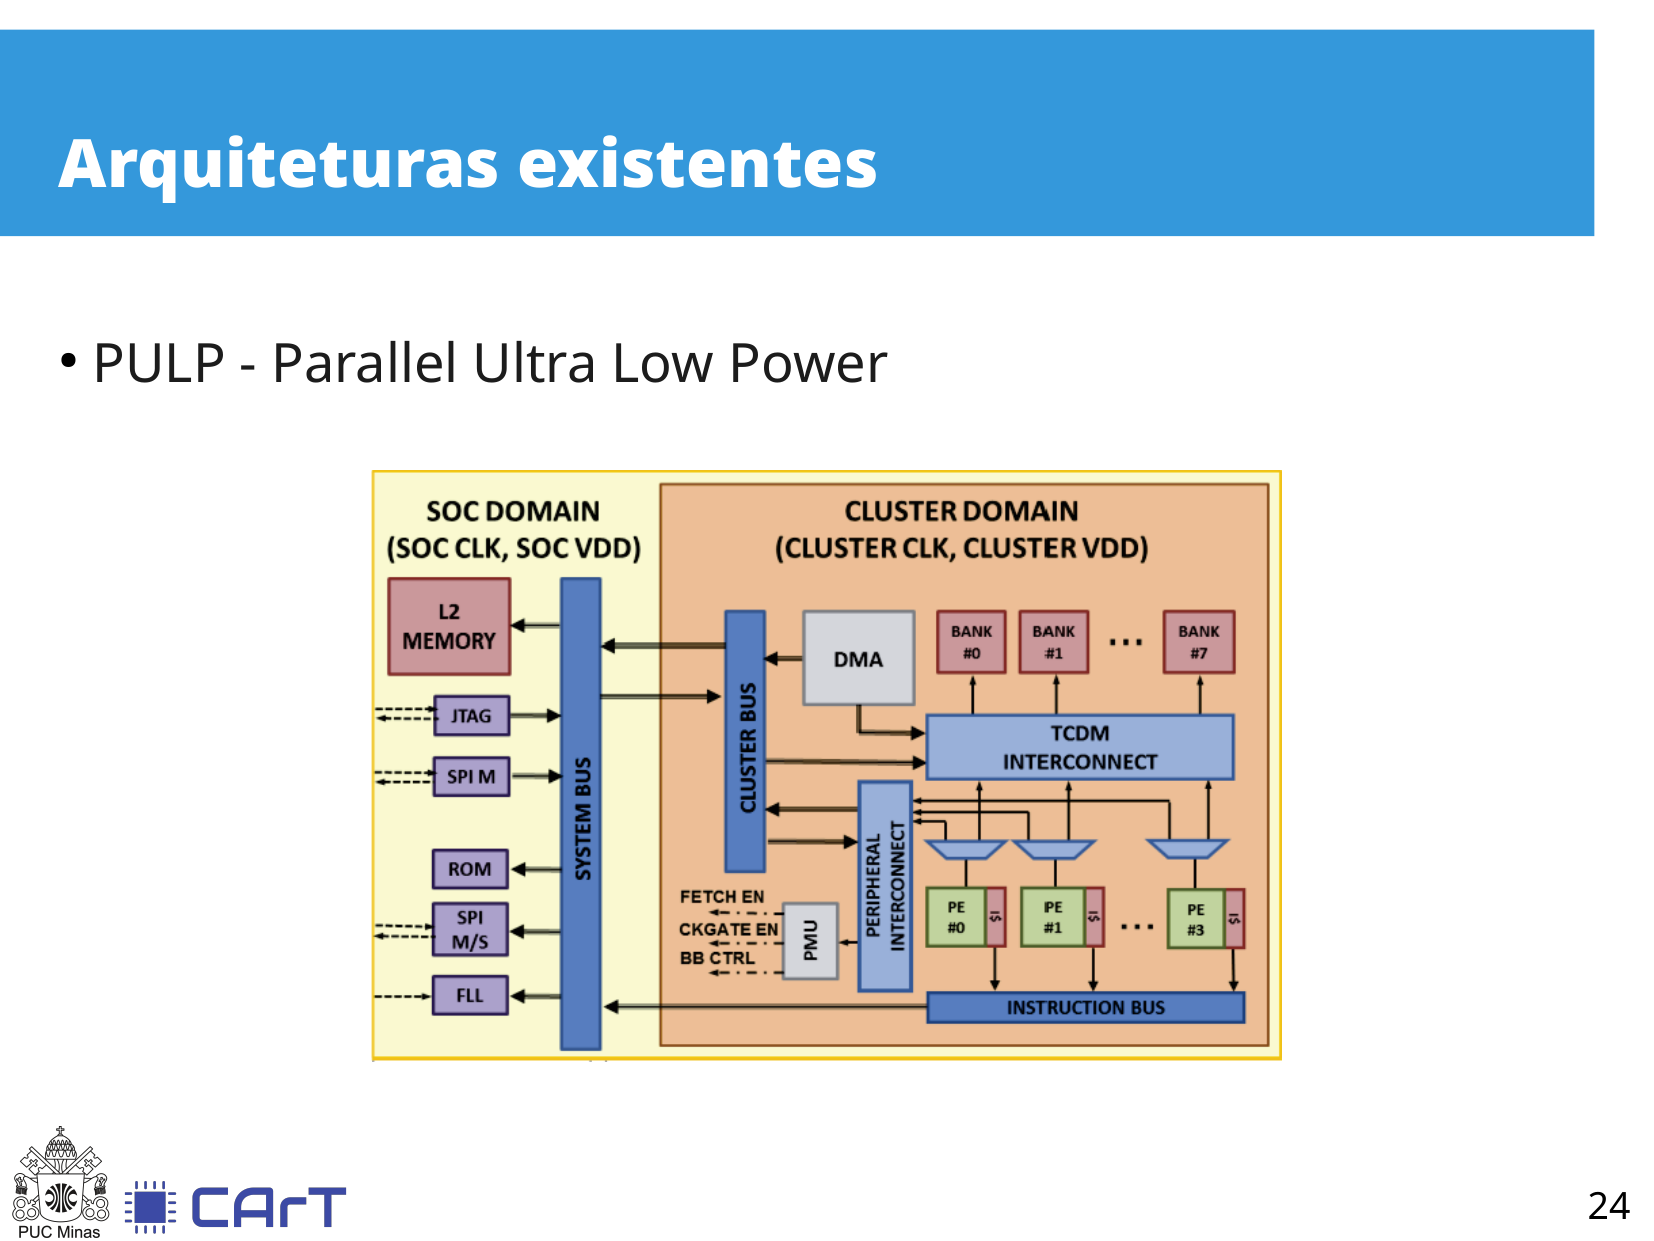

# Arquiteturas existentes
 PULP - Parallel Ultra Low Power
24